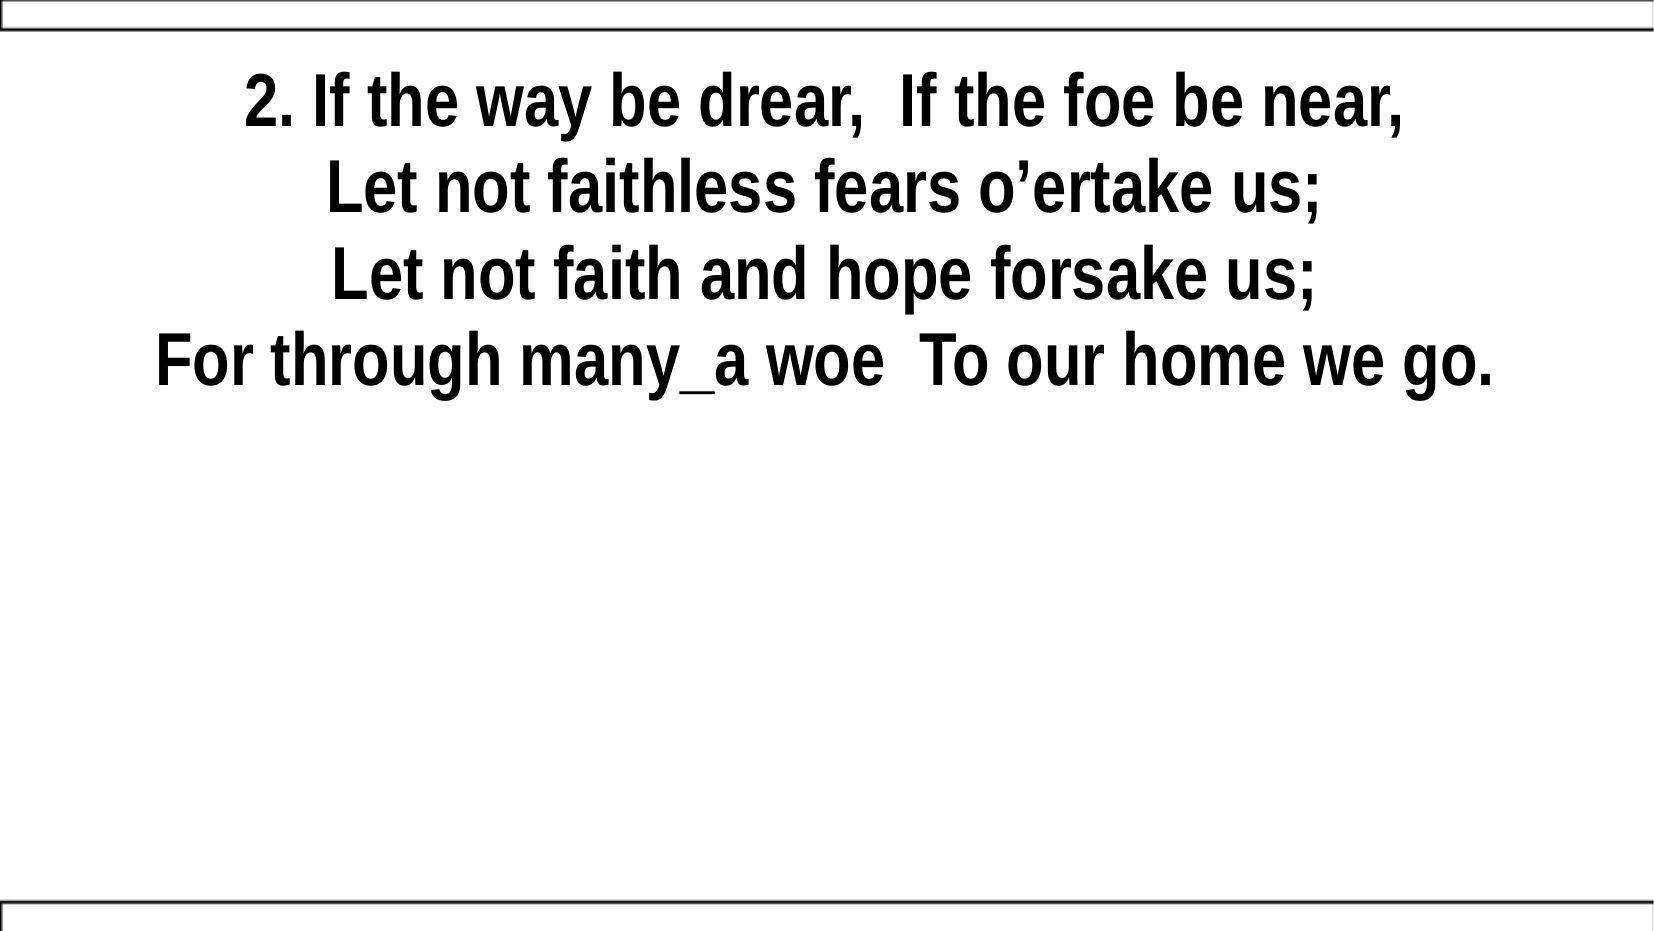

2. If the way be drear, If the foe be near,
Let not faithless fears o’ertake us;
Let not faith and hope forsake us;
For through many_a woe To our home we go.